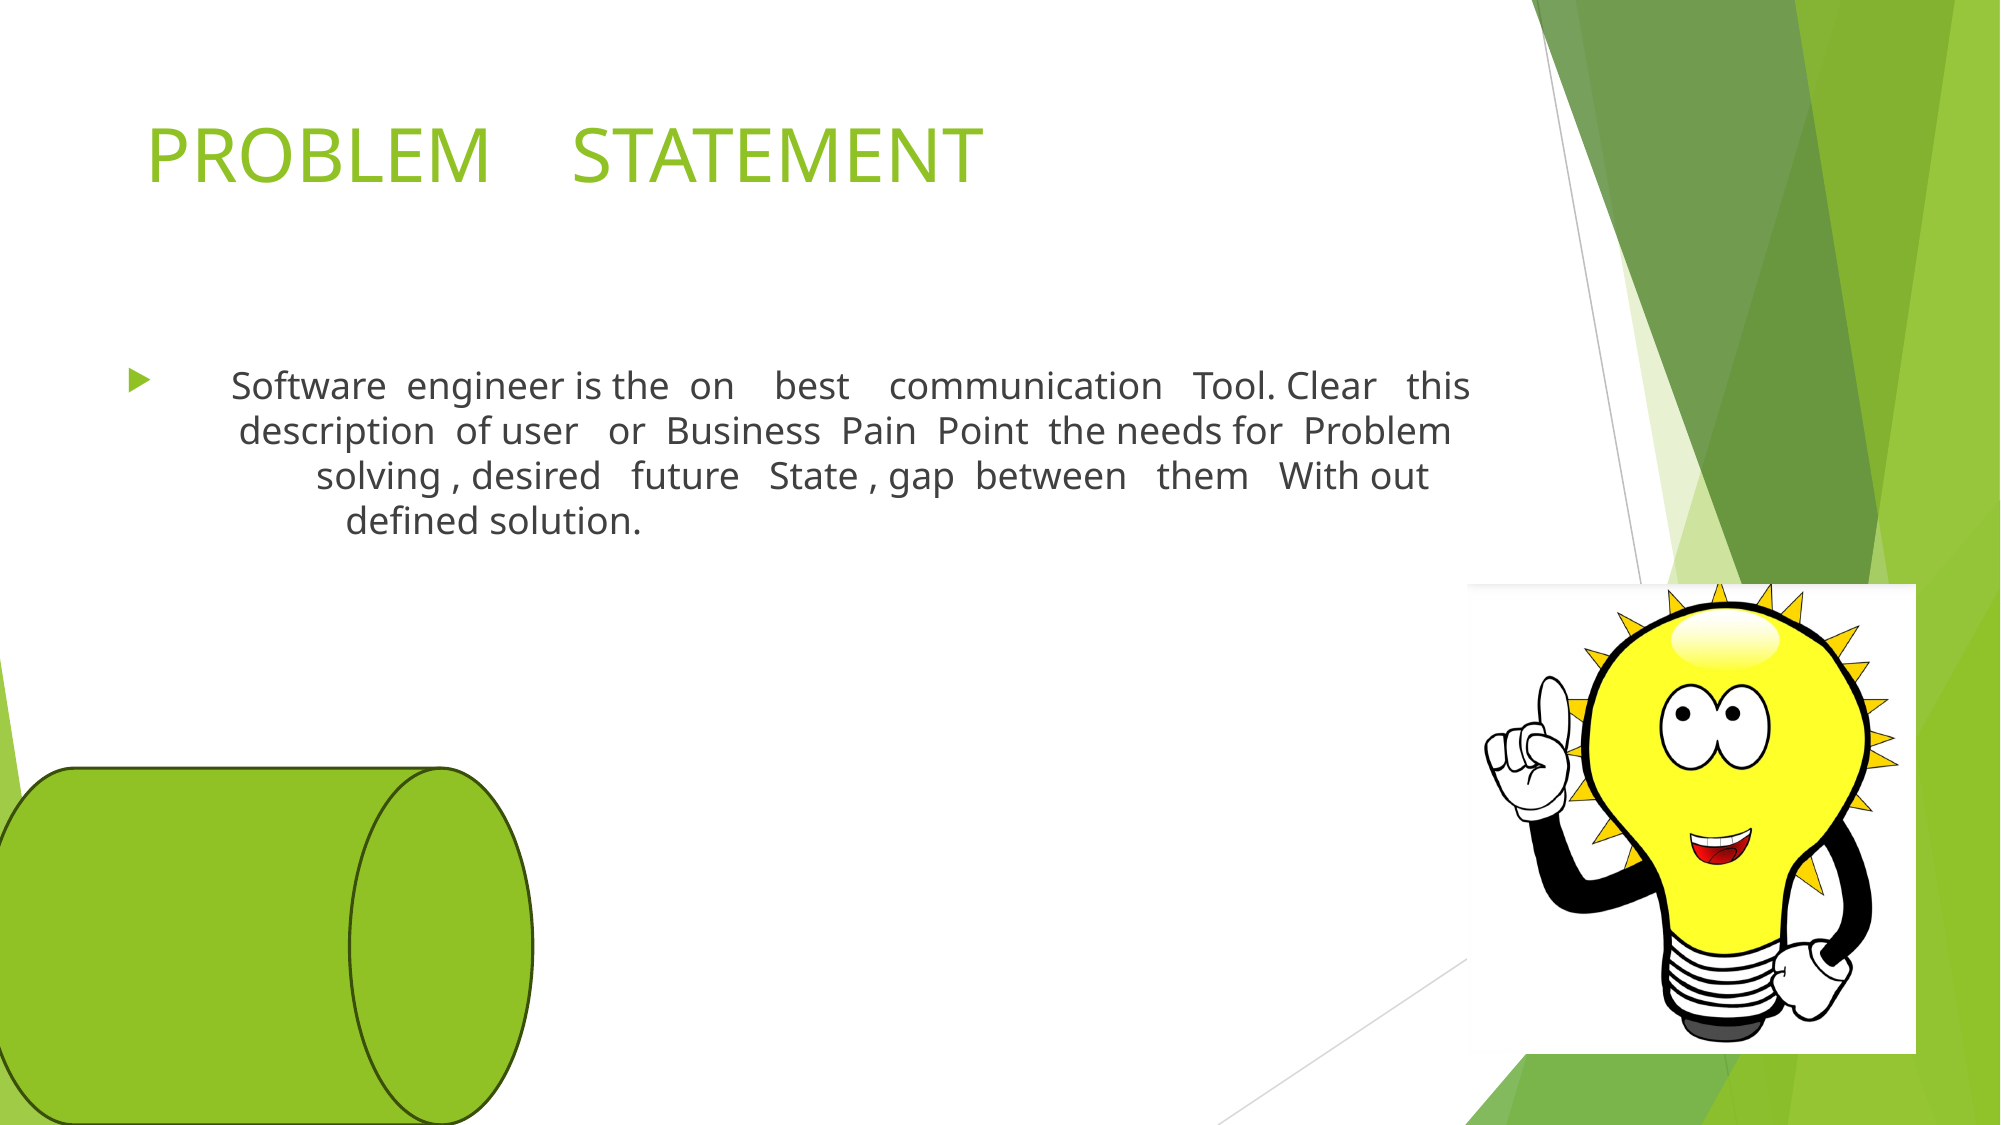

# PROBLEM STATEMENT
 Software engineer is the on  best communication Tool. Clear this description of user or Business Pain Point the needs for Problem solving , desired future State , gap between them With out defined solution.